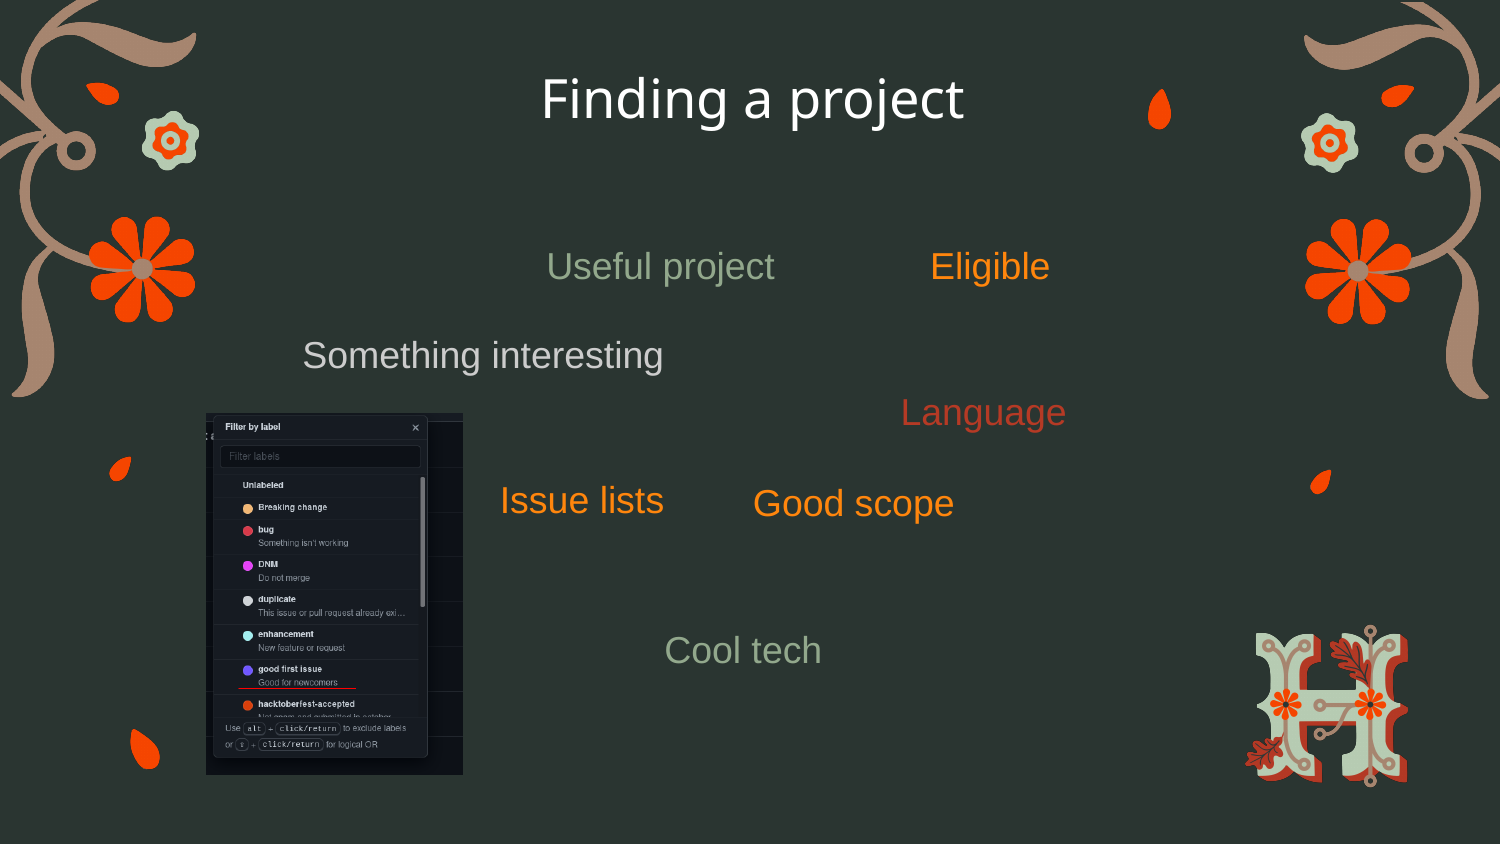

Finding a project
Useful project
Eligible
Something interesting
Language
Issue lists
Good scope
Cool tech